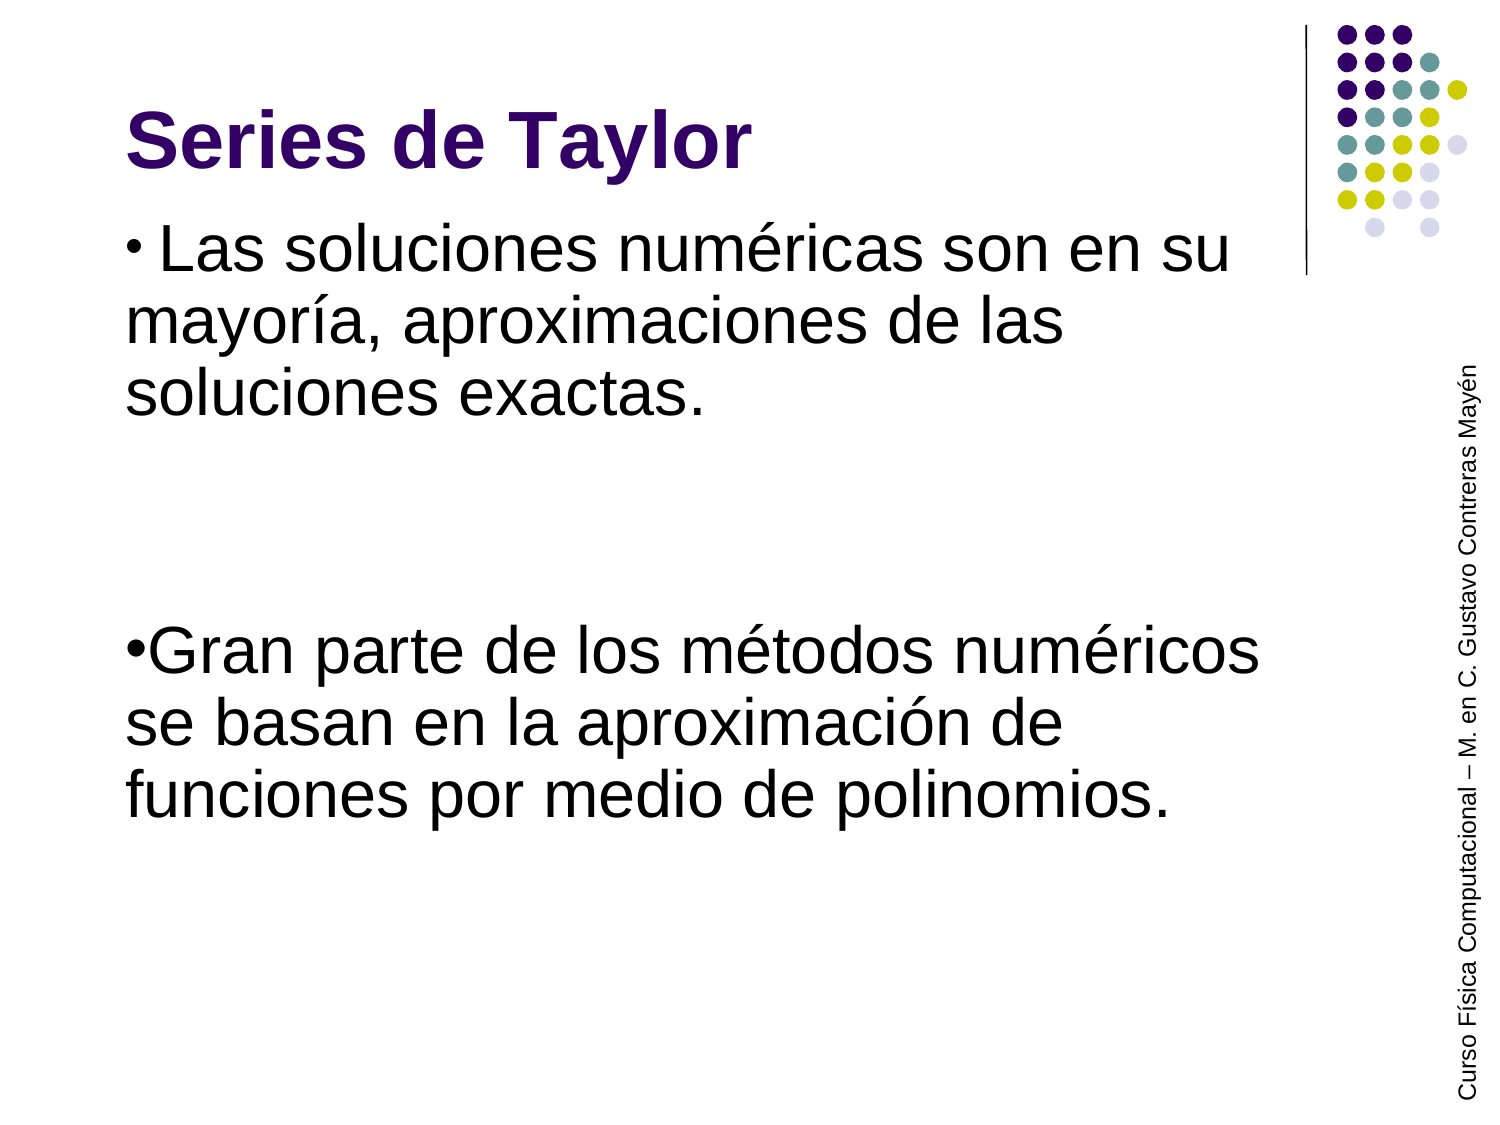

Series de Taylor
 Las soluciones numéricas son en su mayoría, aproximaciones de las soluciones exactas.
Gran parte de los métodos numéricos se basan en la aproximación de funciones por medio de polinomios.